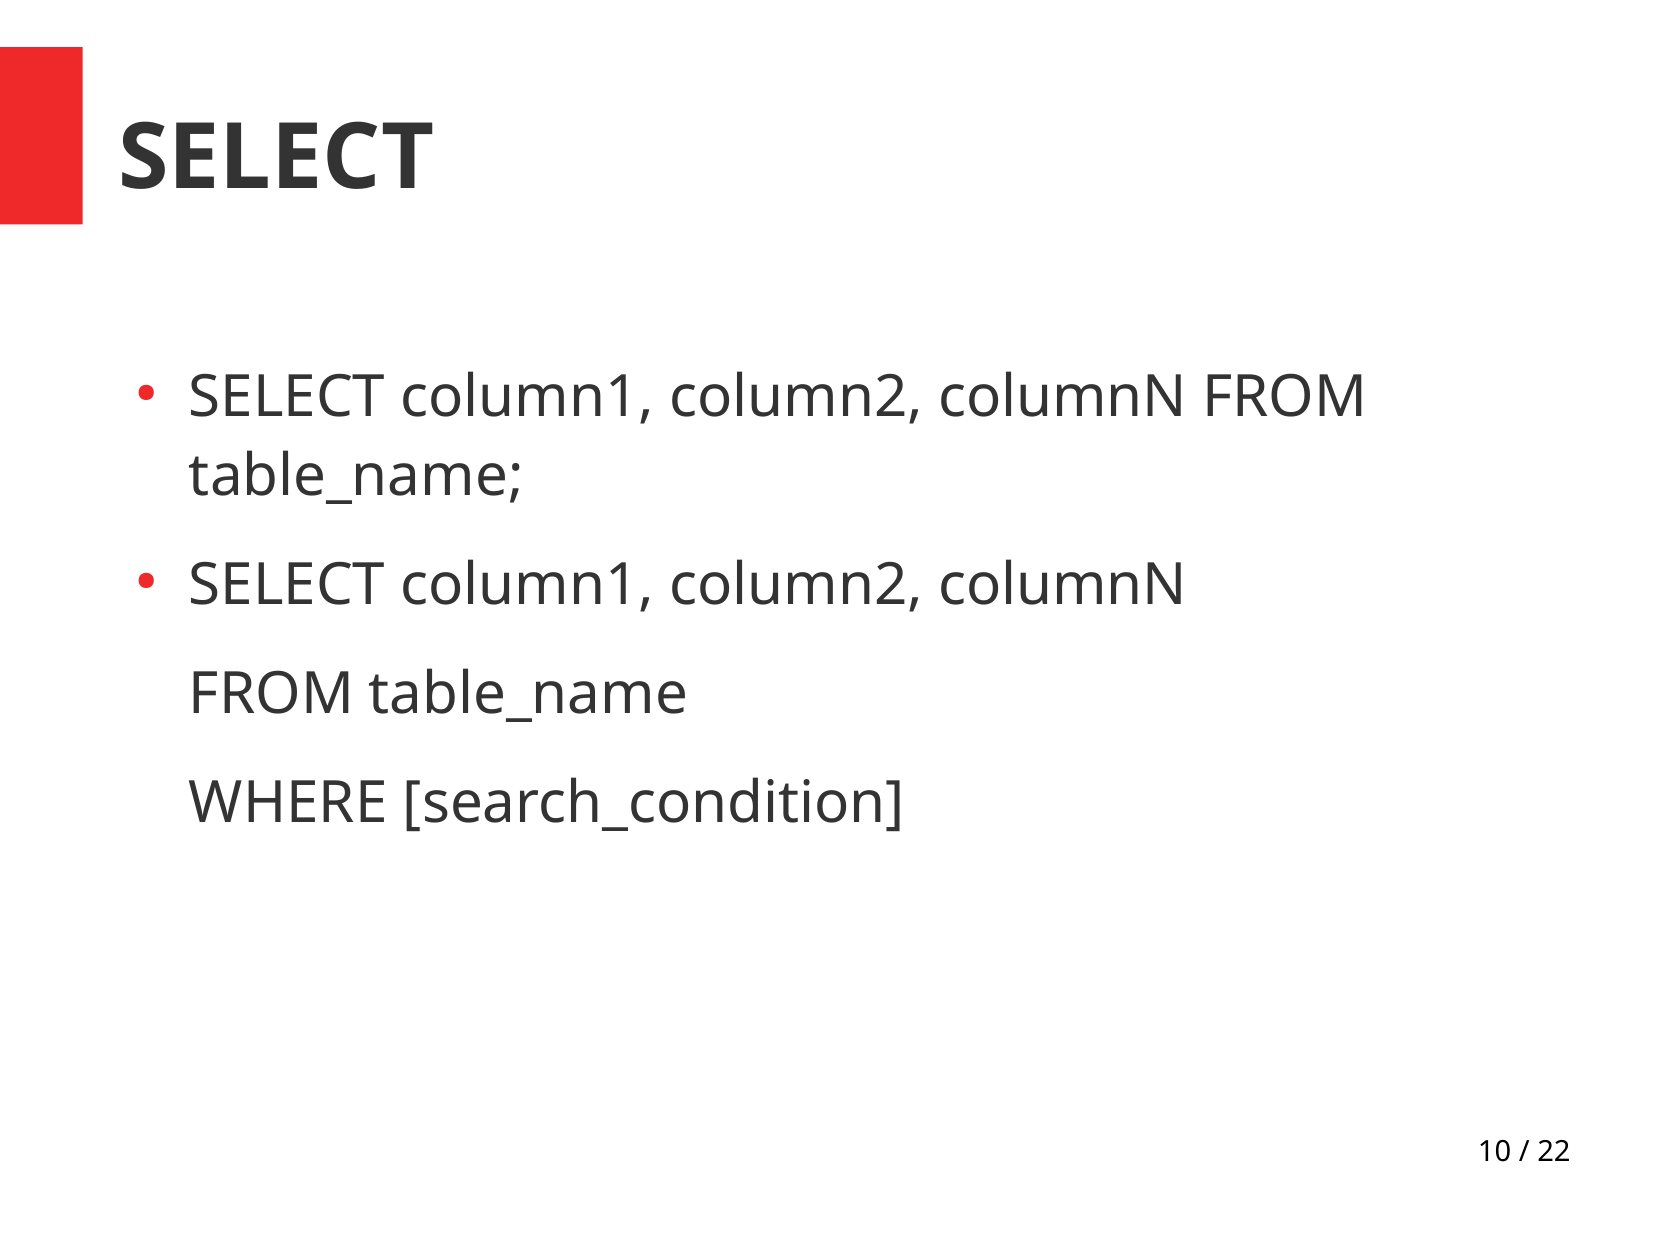

# SELECT
SELECT column1, column2, columnN FROM table_name;
SELECT column1, column2, columnN
FROM table_name
WHERE [search_condition]
10